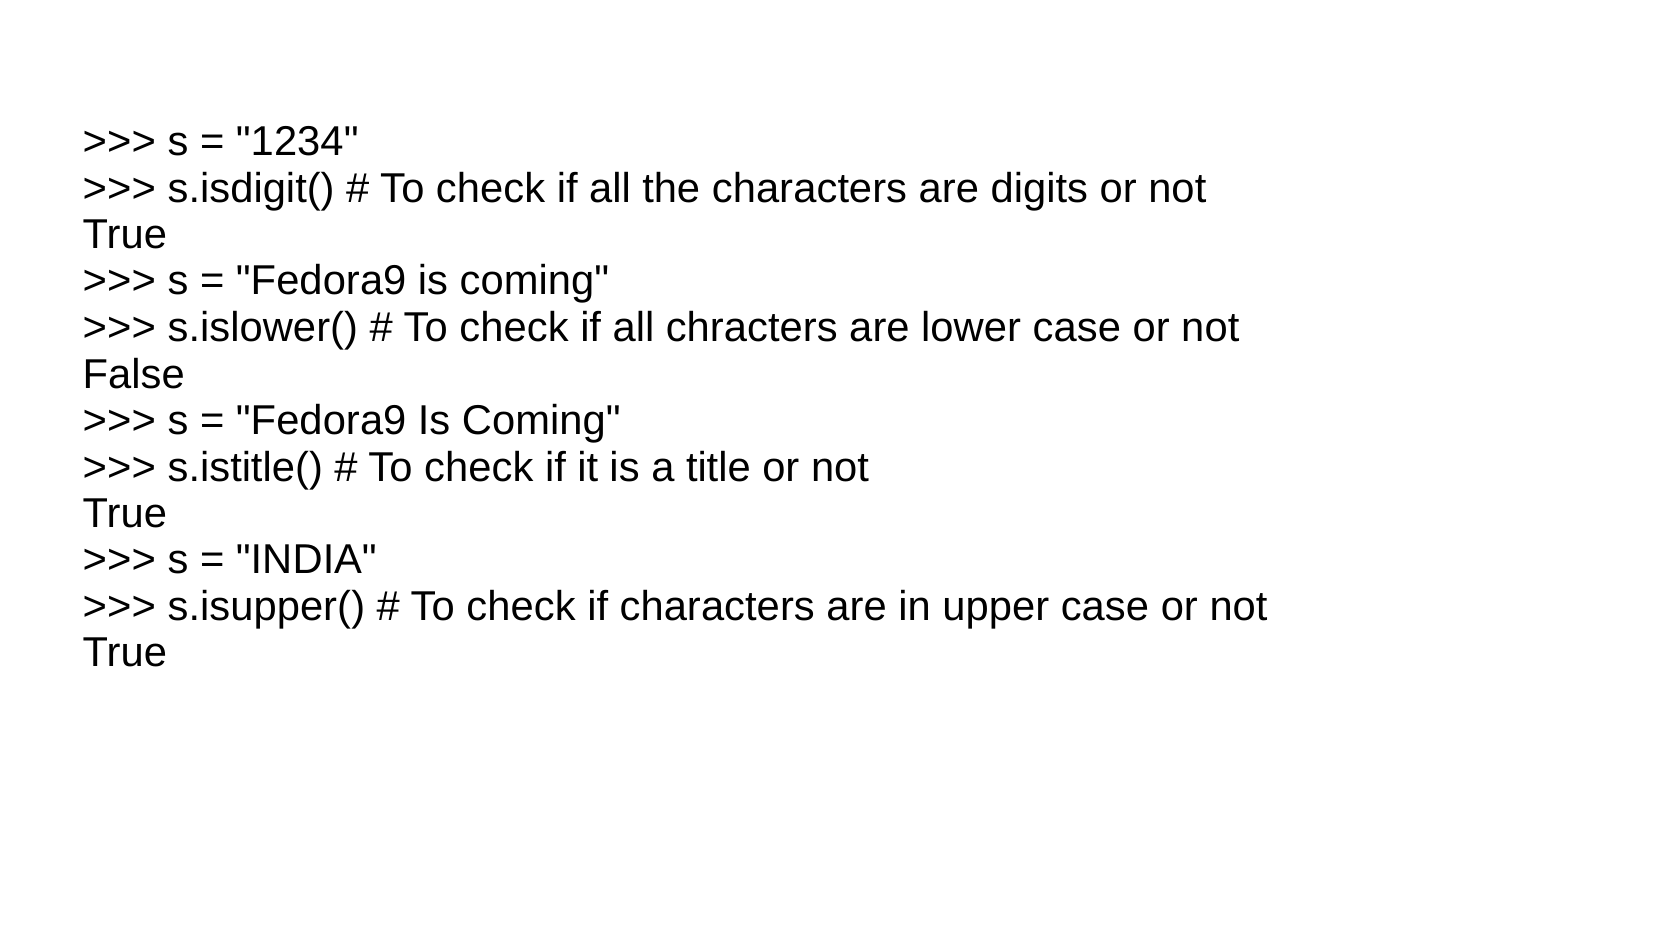

# >>> s = "1234"
>>> s.isdigit() # To check if all the characters are digits or not
True
>>> s = "Fedora9 is coming"
>>> s.islower() # To check if all chracters are lower case or not
False
>>> s = "Fedora9 Is Coming"
>>> s.istitle() # To check if it is a title or not
True
>>> s = "INDIA"
>>> s.isupper() # To check if characters are in upper case or not
True